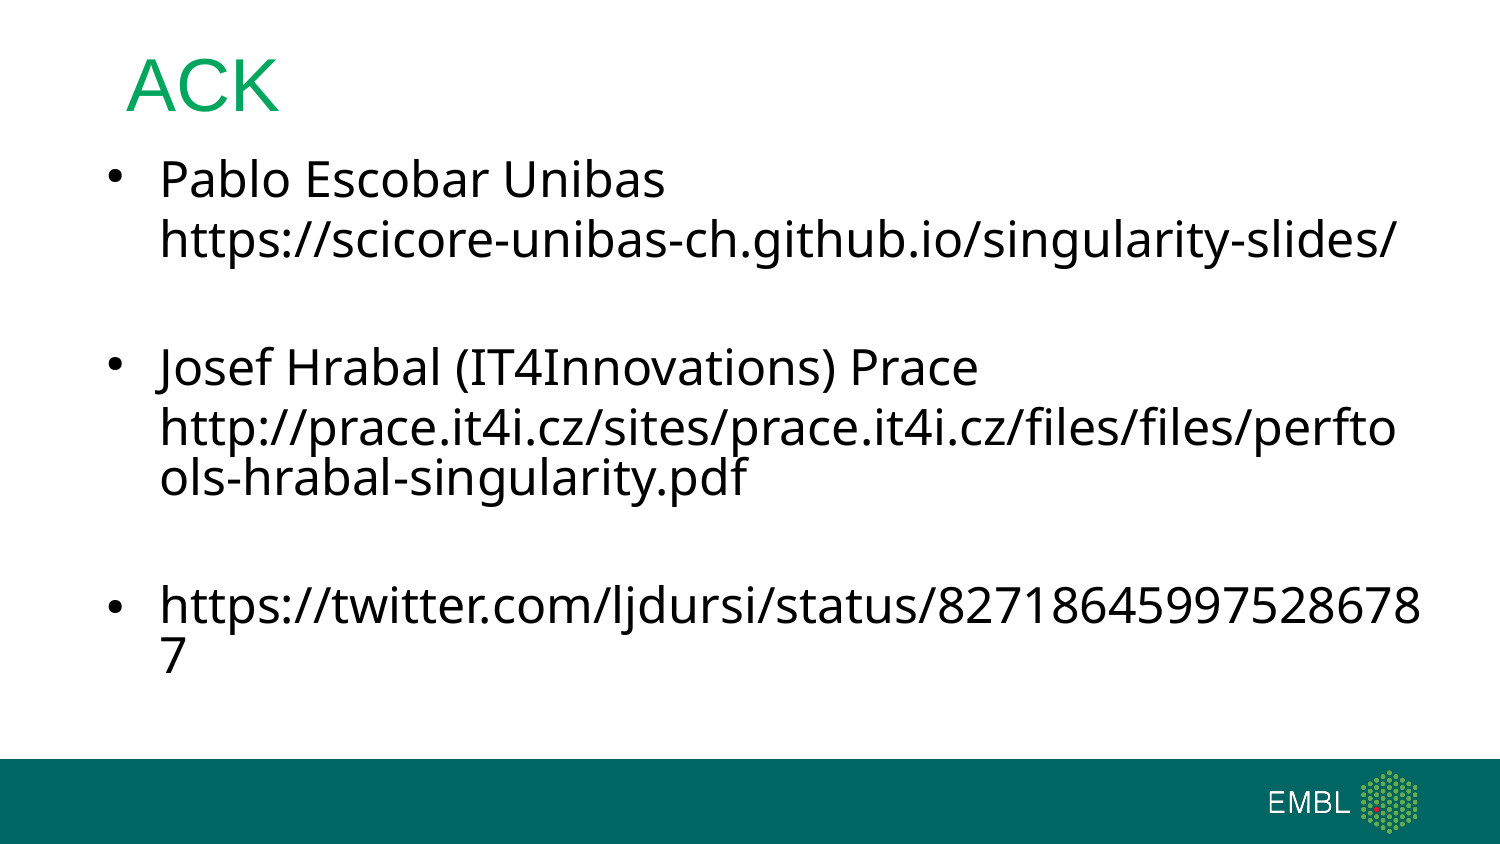

ACK
Pablo Escobar Unibas
https://scicore-unibas-ch.github.io/singularity-slides/
Josef Hrabal (IT4Innovations) Prace
http://prace.it4i.cz/sites/prace.it4i.cz/files/files/perftools-hrabal-singularity.pdf
https://twitter.com/ljdursi/status/827186459975286787